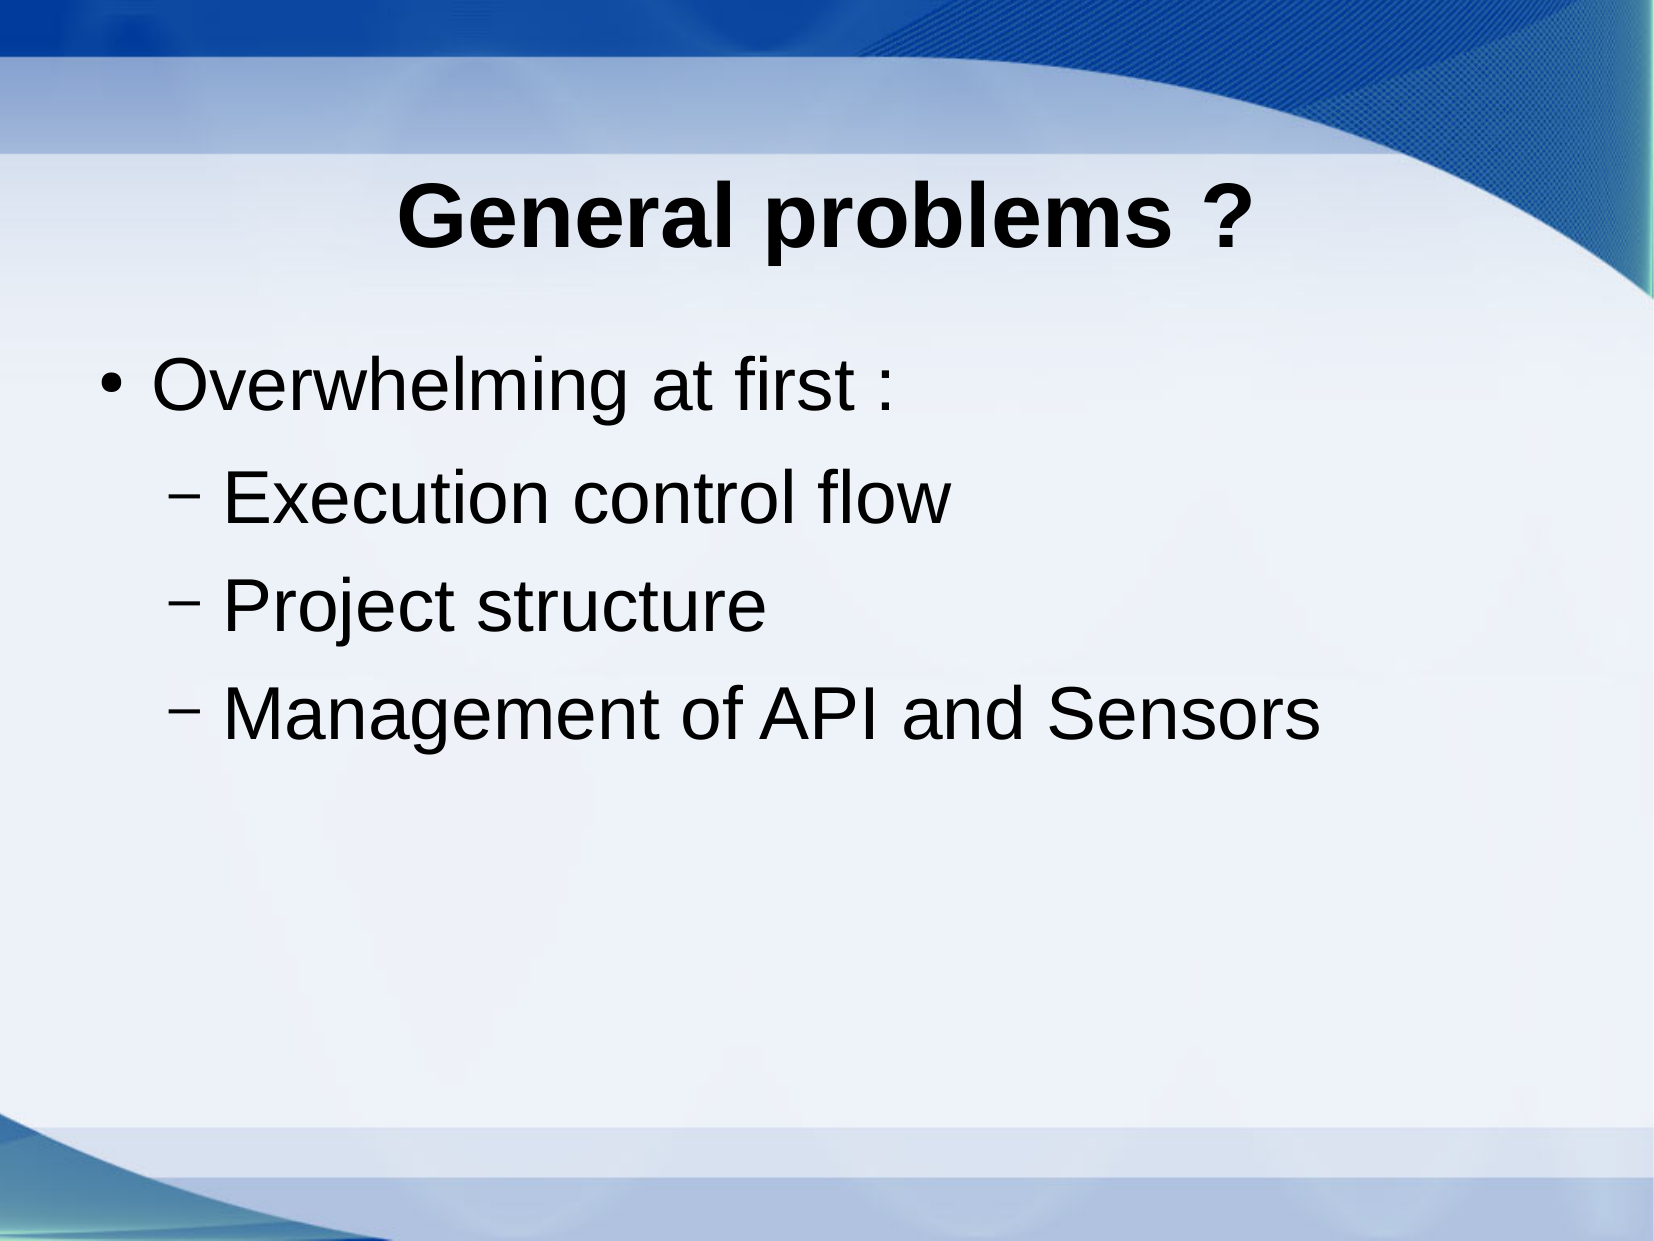

# General problems ?
Overwhelming at first :
Execution control flow
Project structure
Management of API and Sensors